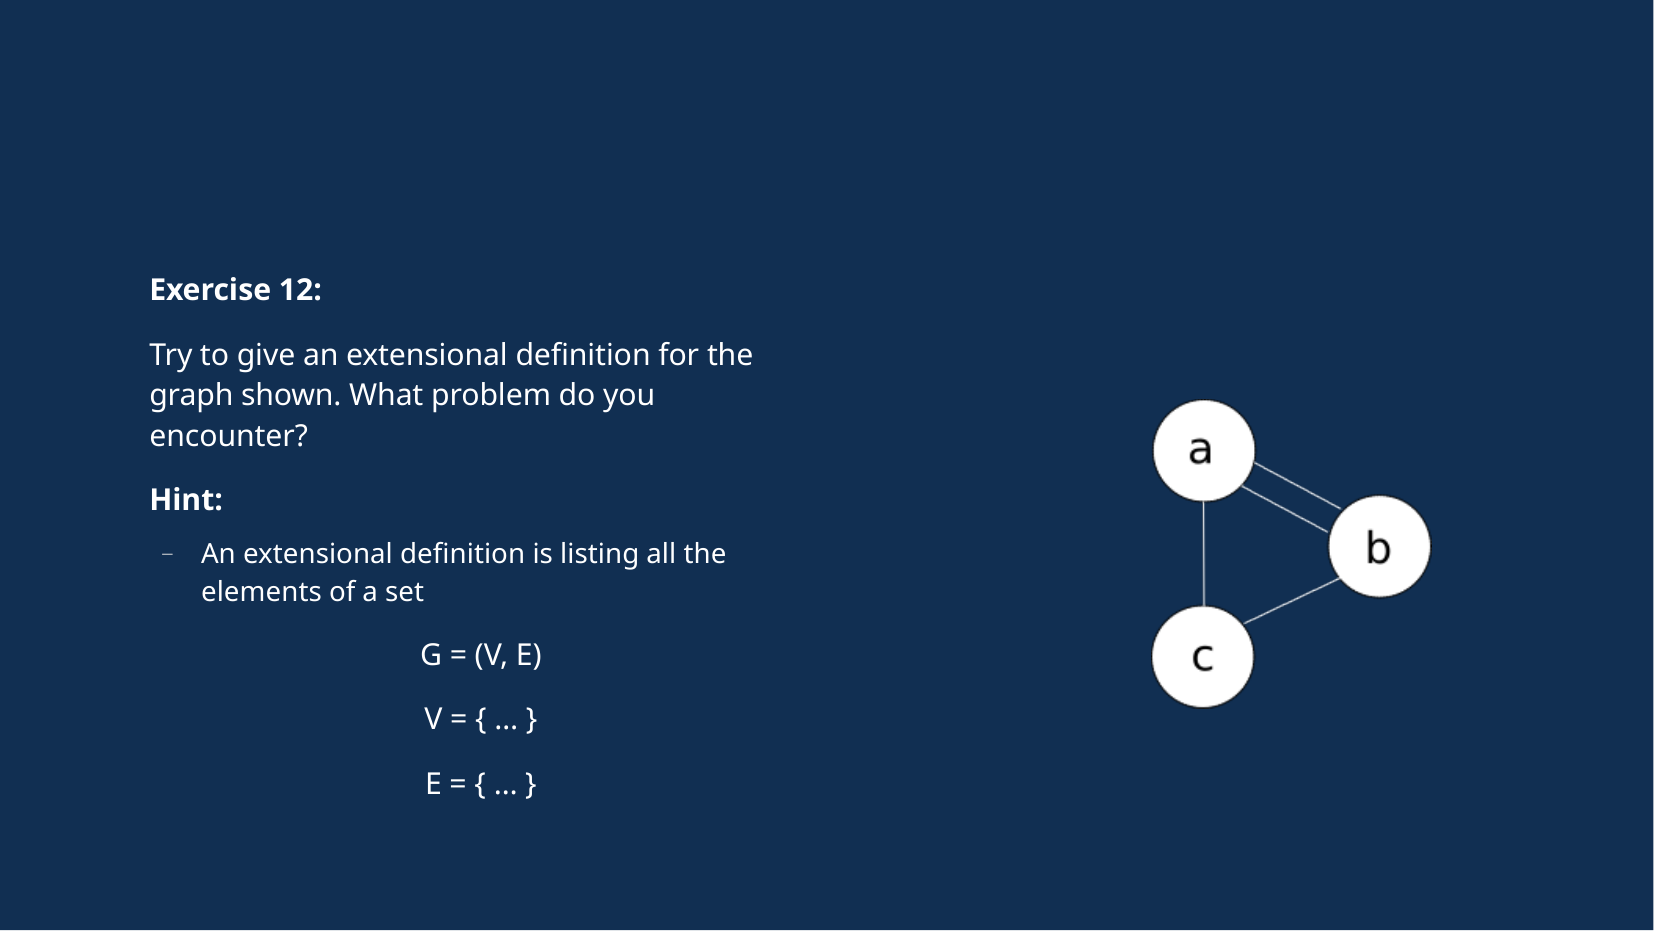

# Exercise 12:
Try to give an extensional definition for the graph shown. What problem do you encounter?
Hint:
An extensional definition is listing all the elements of a set
G = (V, E)
V = { … }
E = { … }